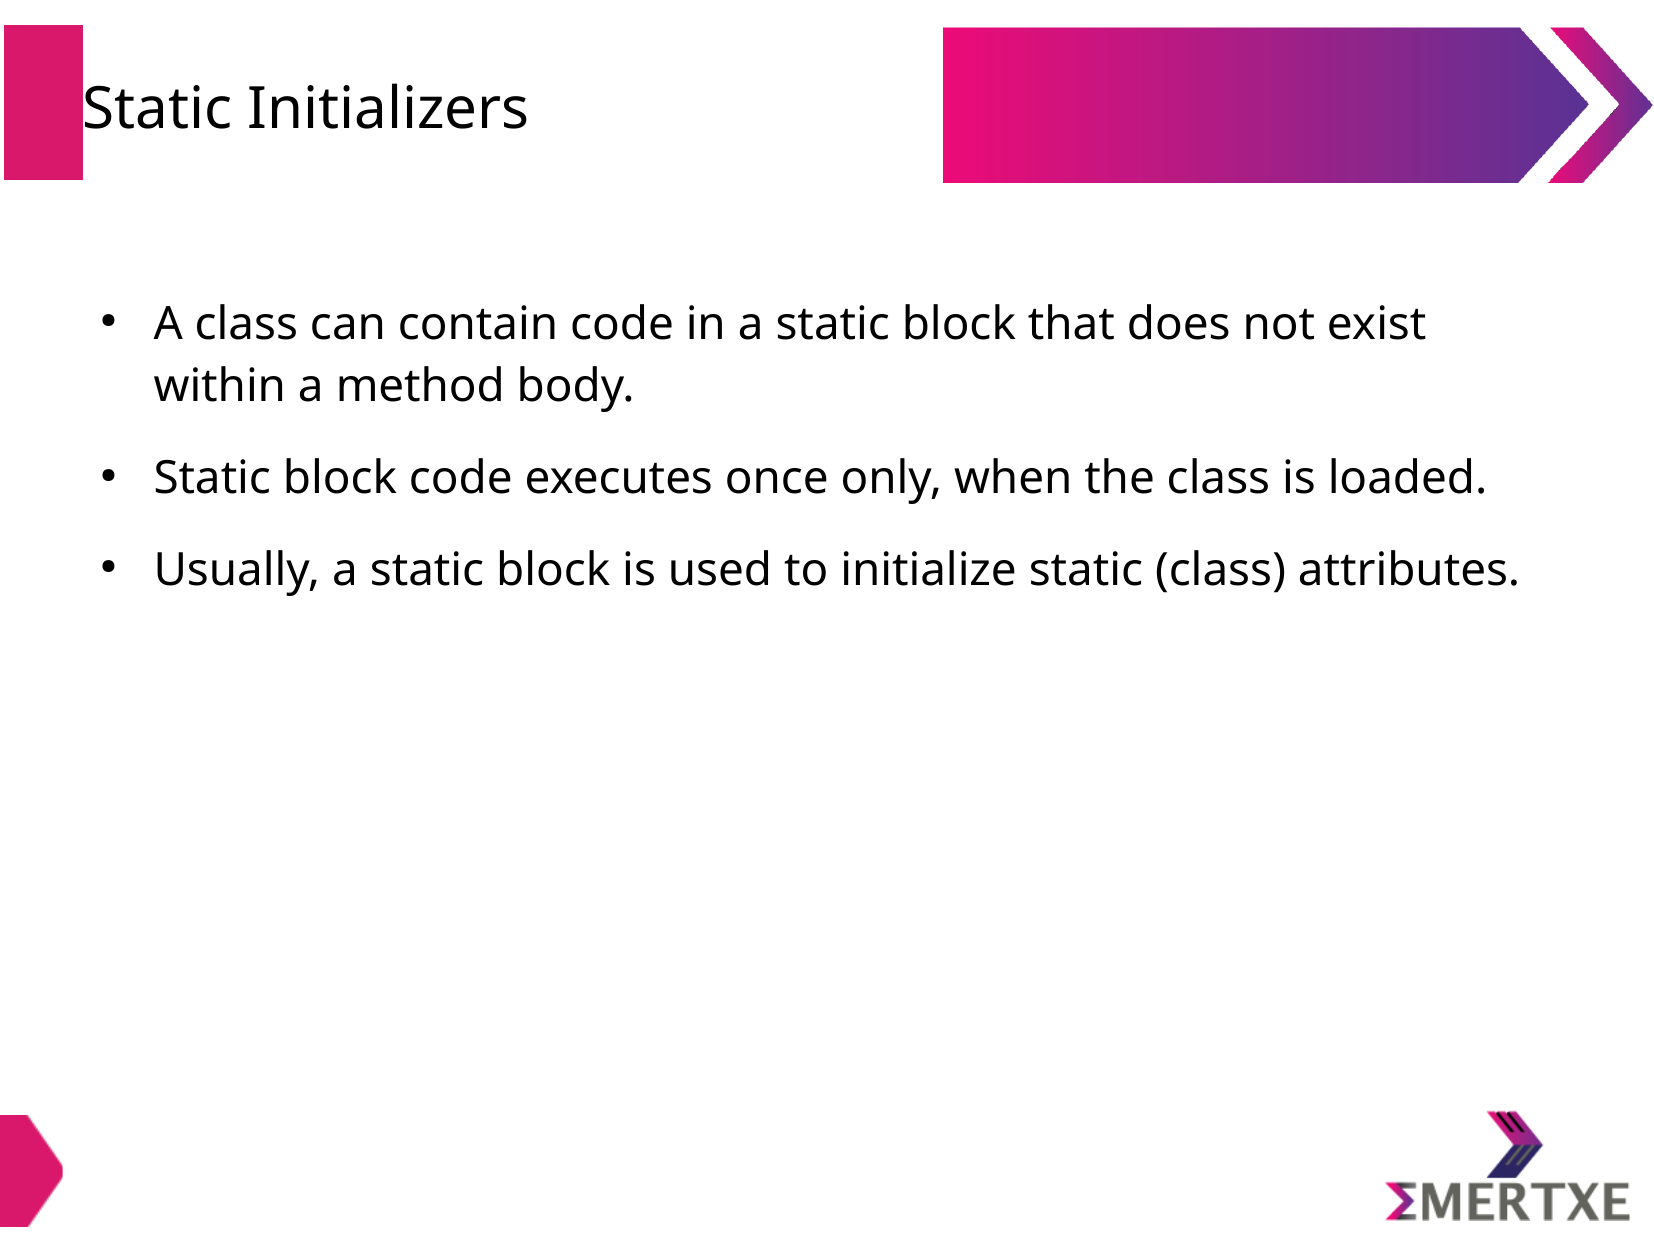

# Static Initializers
A class can contain code in a static block that does not exist within a method body.
Static block code executes once only, when the class is loaded.
Usually, a static block is used to initialize static (class) attributes.